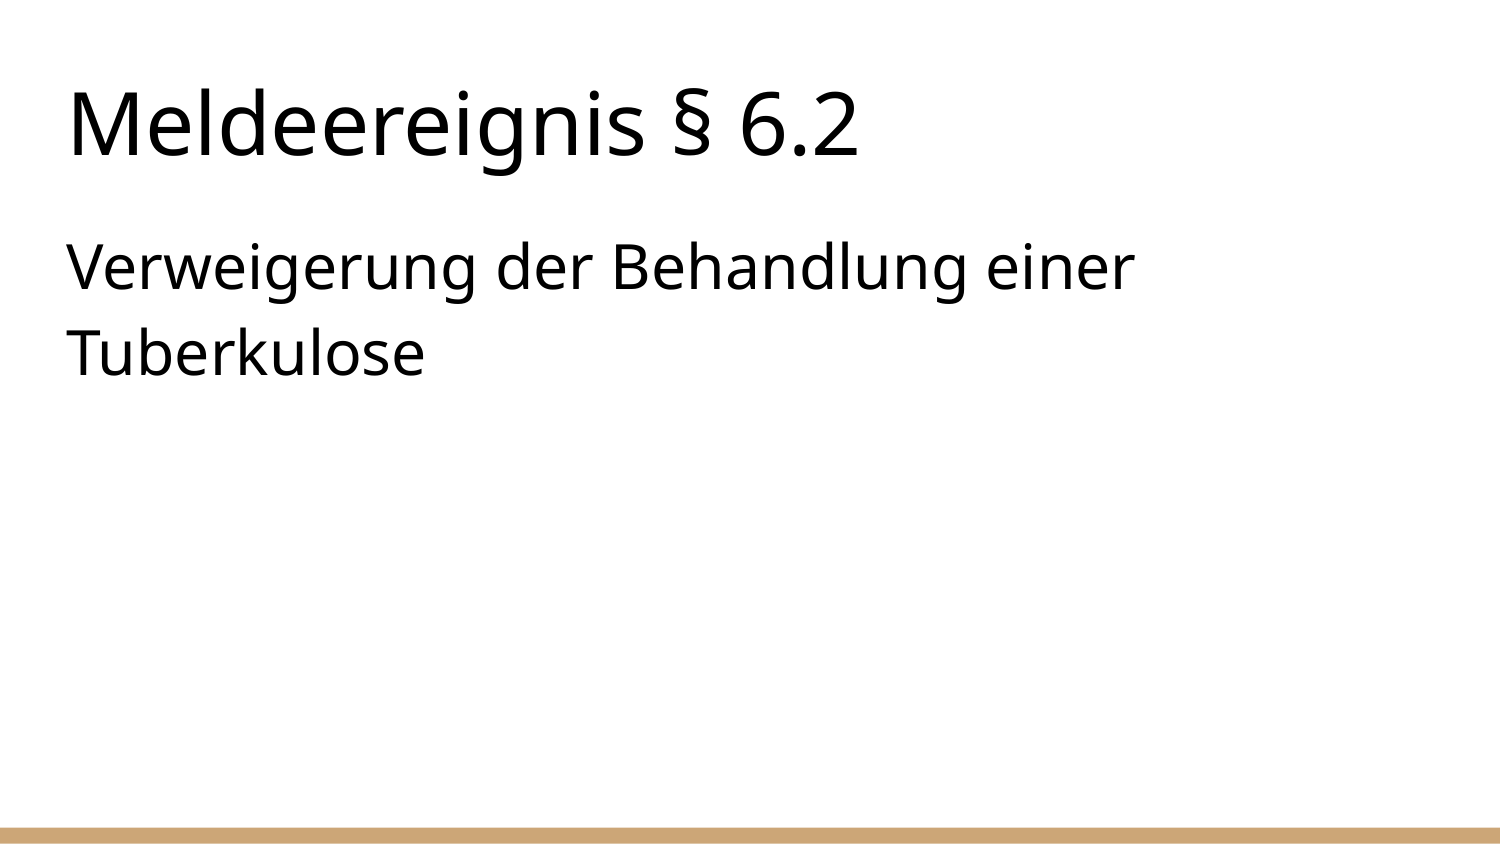

# Meldeereignis § 6.2
Verweigerung der Behandlung einer Tuberkulose